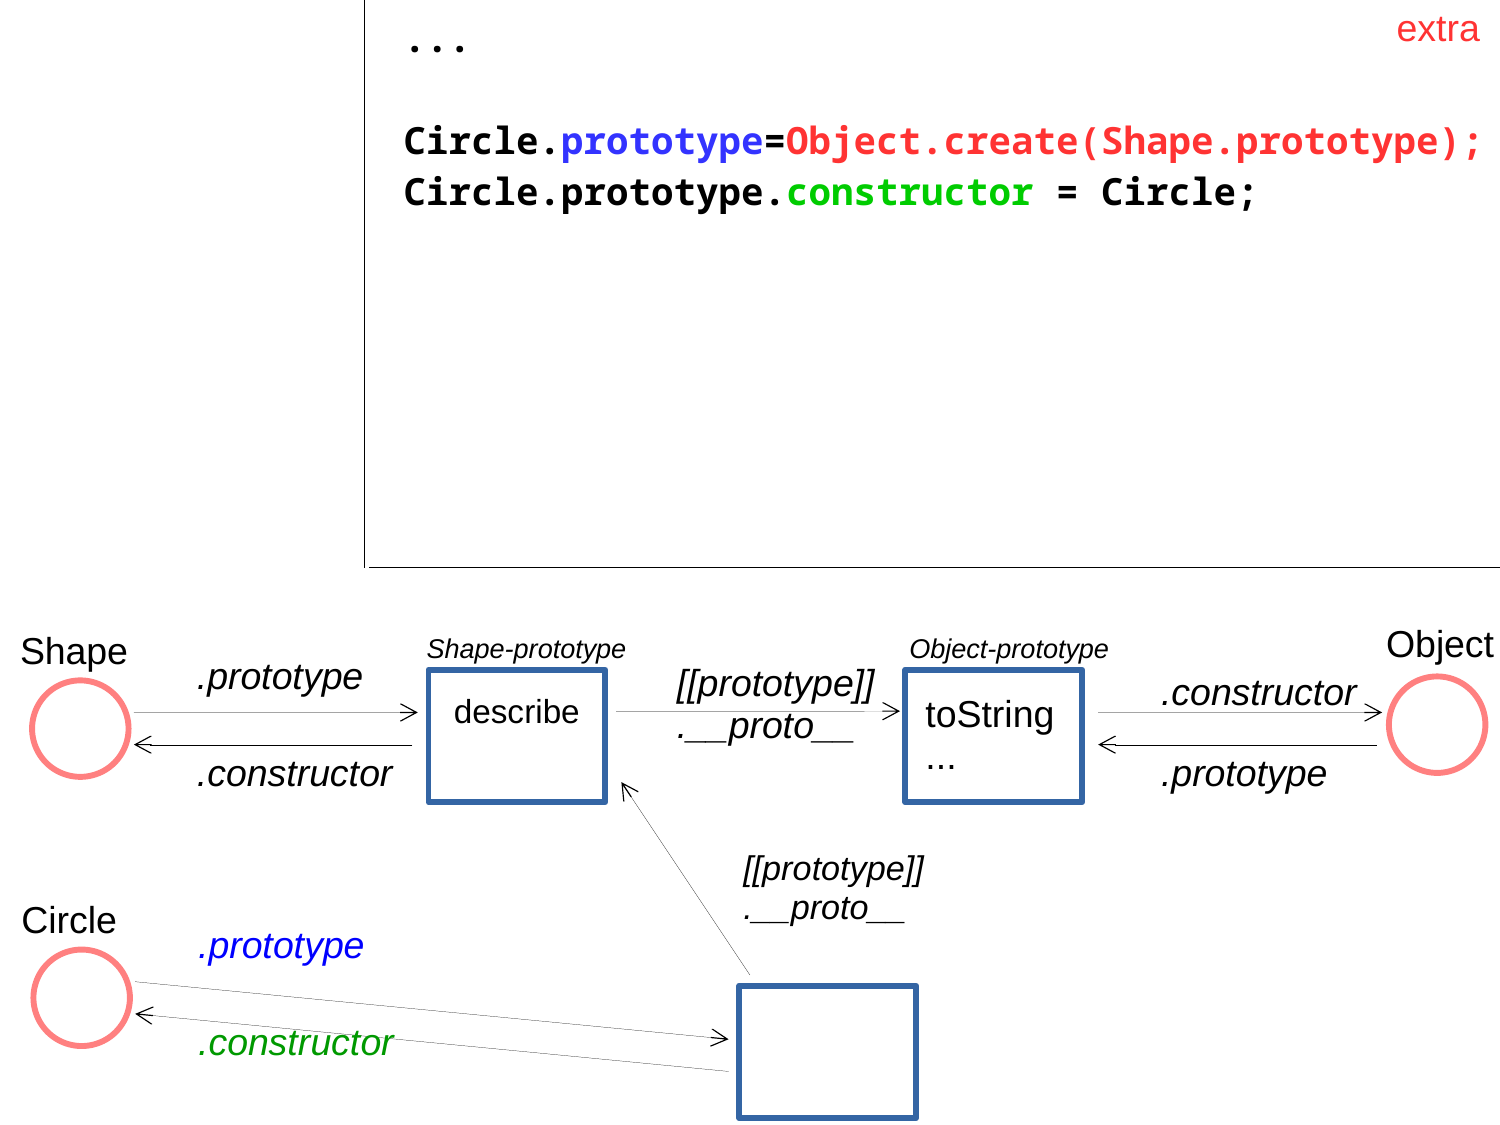

extra
...
Circle.prototype=Object.create(Shape.prototype);
Circle.prototype.constructor = Circle;
Object
Shape
Shape-prototype
Object-prototype
.prototype
[[prototype]]
.__proto__
.constructor
describe
toString
...
.constructor
.prototype
[[prototype]]
.__proto__
Circle
.prototype
.constructor